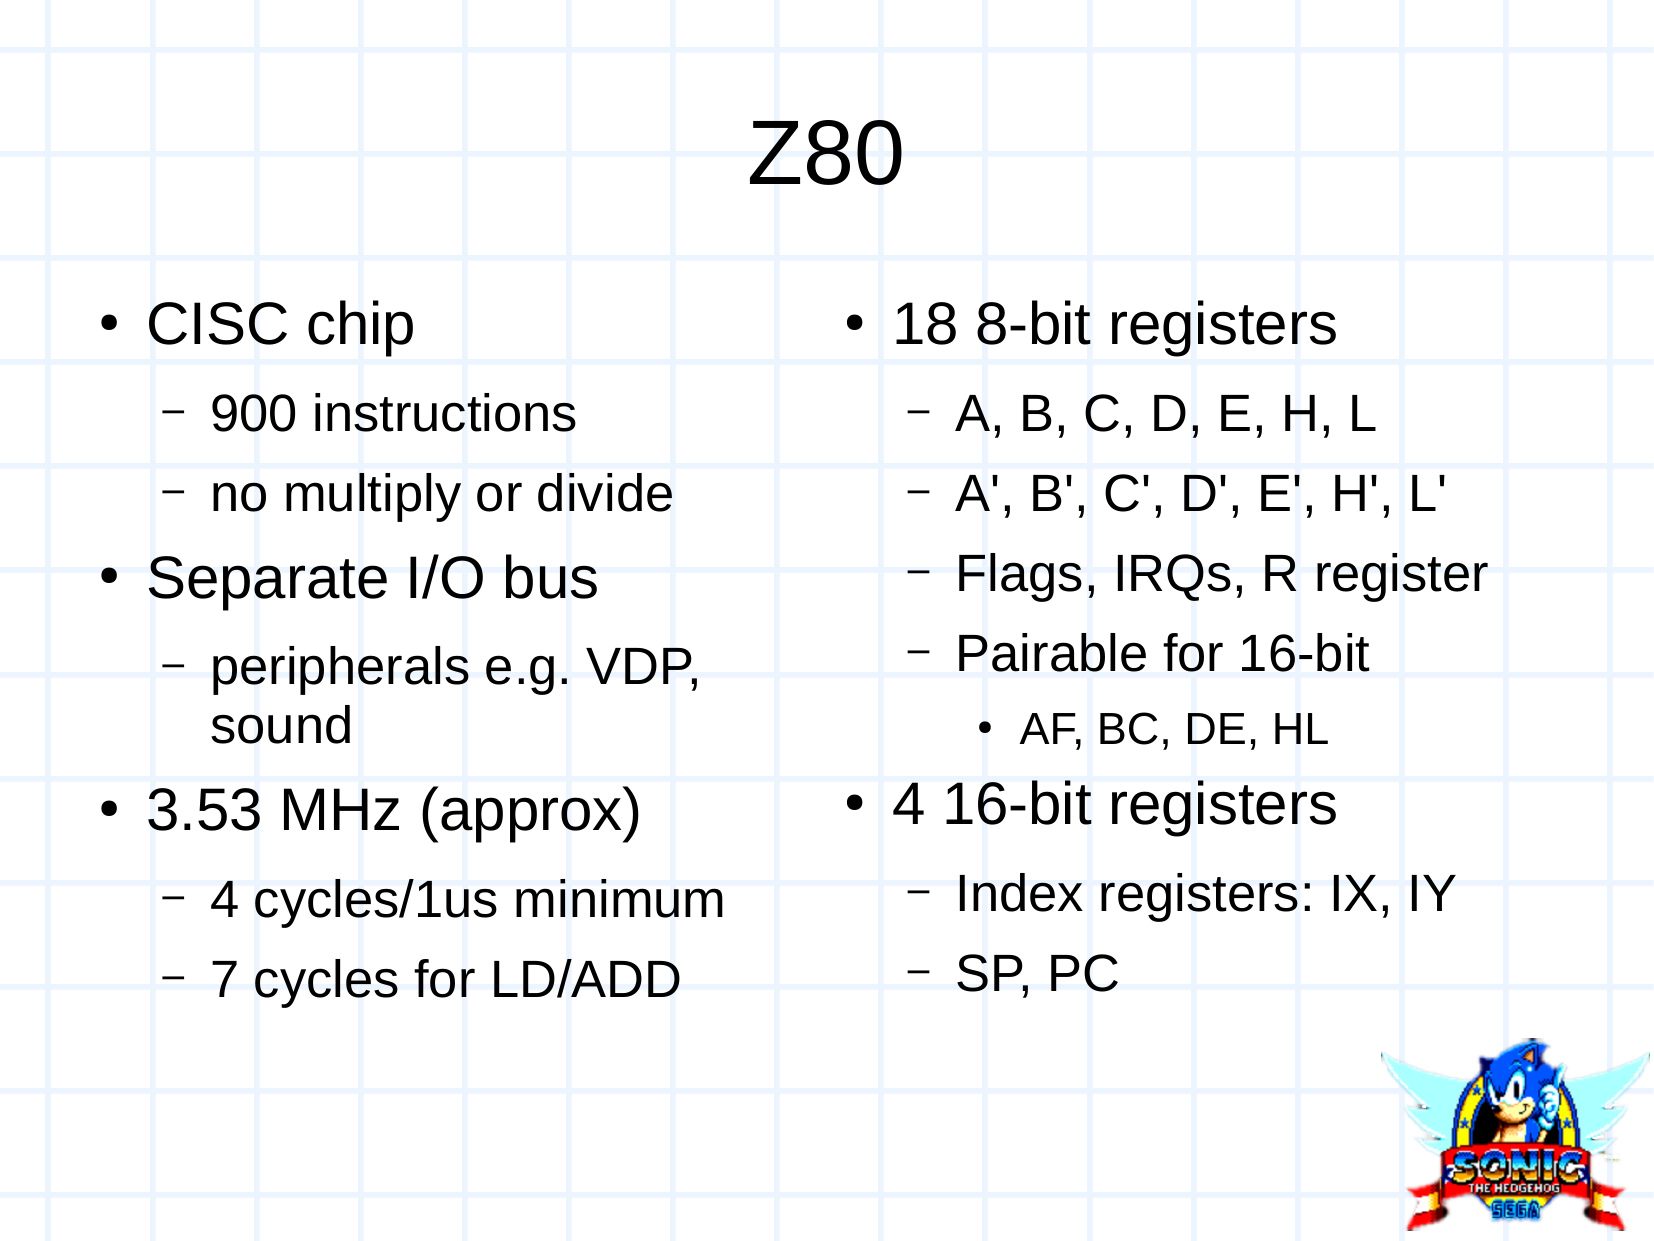

# Z80
CISC chip
900 instructions
no multiply or divide
Separate I/O bus
peripherals e.g. VDP, sound
3.53 MHz (approx)
4 cycles/1us minimum
7 cycles for LD/ADD
18 8-bit registers
A, B, C, D, E, H, L
A', B', C', D', E', H', L'
Flags, IRQs, R register
Pairable for 16-bit
AF, BC, DE, HL
4 16-bit registers
Index registers: IX, IY
SP, PC